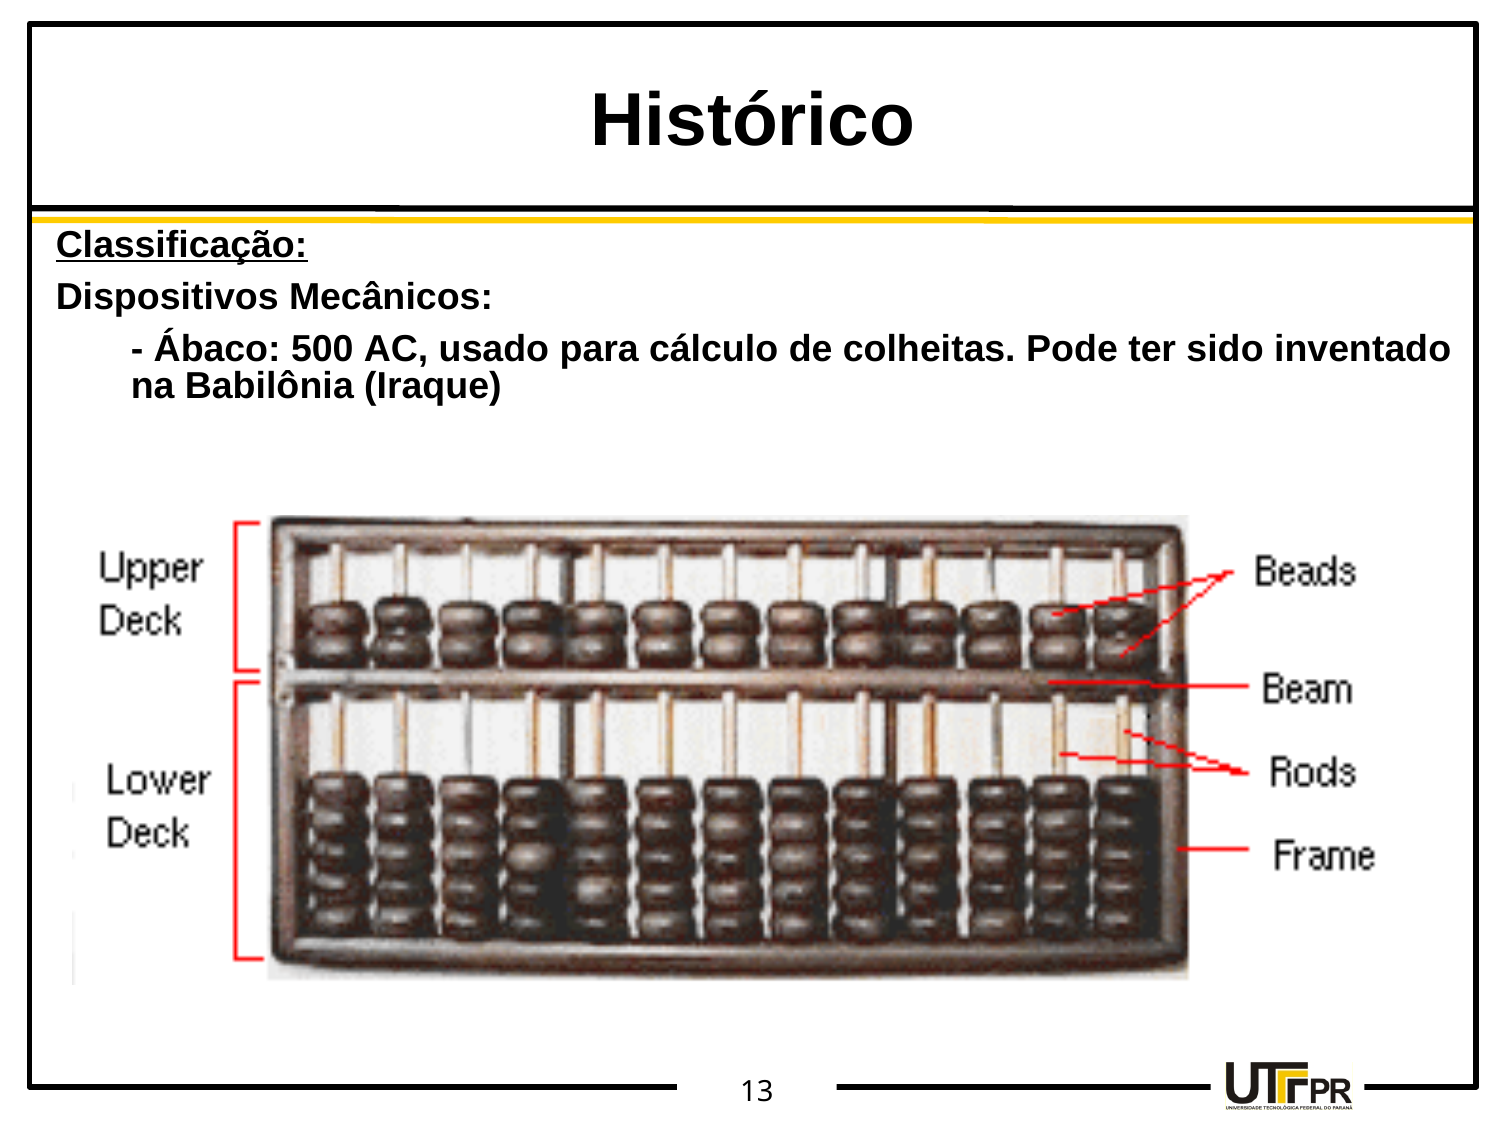

Histórico
# Classificação:
Dispositivos Mecânicos:
	- Ábaco: 500 AC, usado para cálculo de colheitas. Pode ter sido inventado na Babilônia (Iraque)